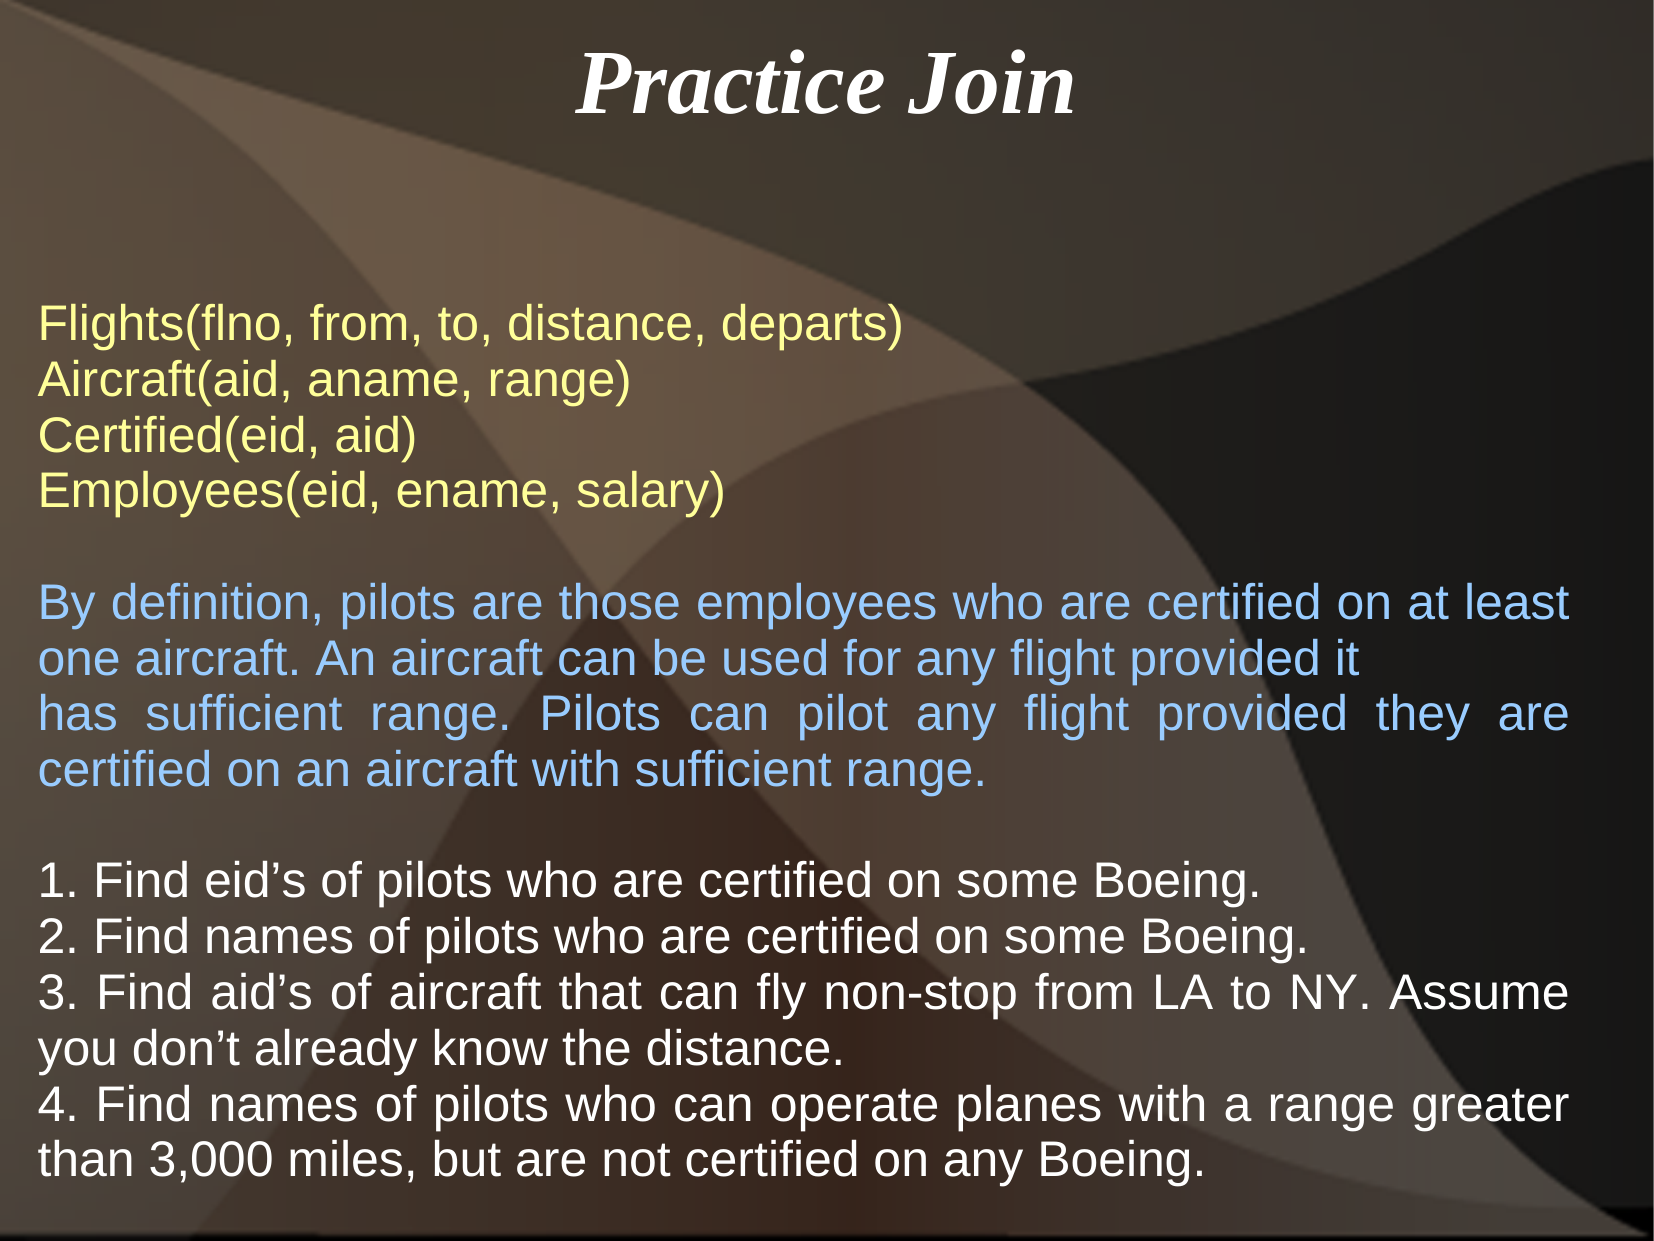

Practice Join
# Flights(flno, from, to, distance, departs)
Aircraft(aid, aname, range)
Certified(eid, aid)
Employees(eid, ename, salary)
By definition, pilots are those employees who are certified on at least one aircraft. An aircraft can be used for any flight provided it
has sufficient range. Pilots can pilot any flight provided they are certified on an aircraft with sufficient range.
1. Find eid’s of pilots who are certified on some Boeing.
2. Find names of pilots who are certified on some Boeing.
3. Find aid’s of aircraft that can fly non-stop from LA to NY. Assume you don’t already know the distance.
4. Find names of pilots who can operate planes with a range greater than 3,000 miles, but are not certified on any Boeing.